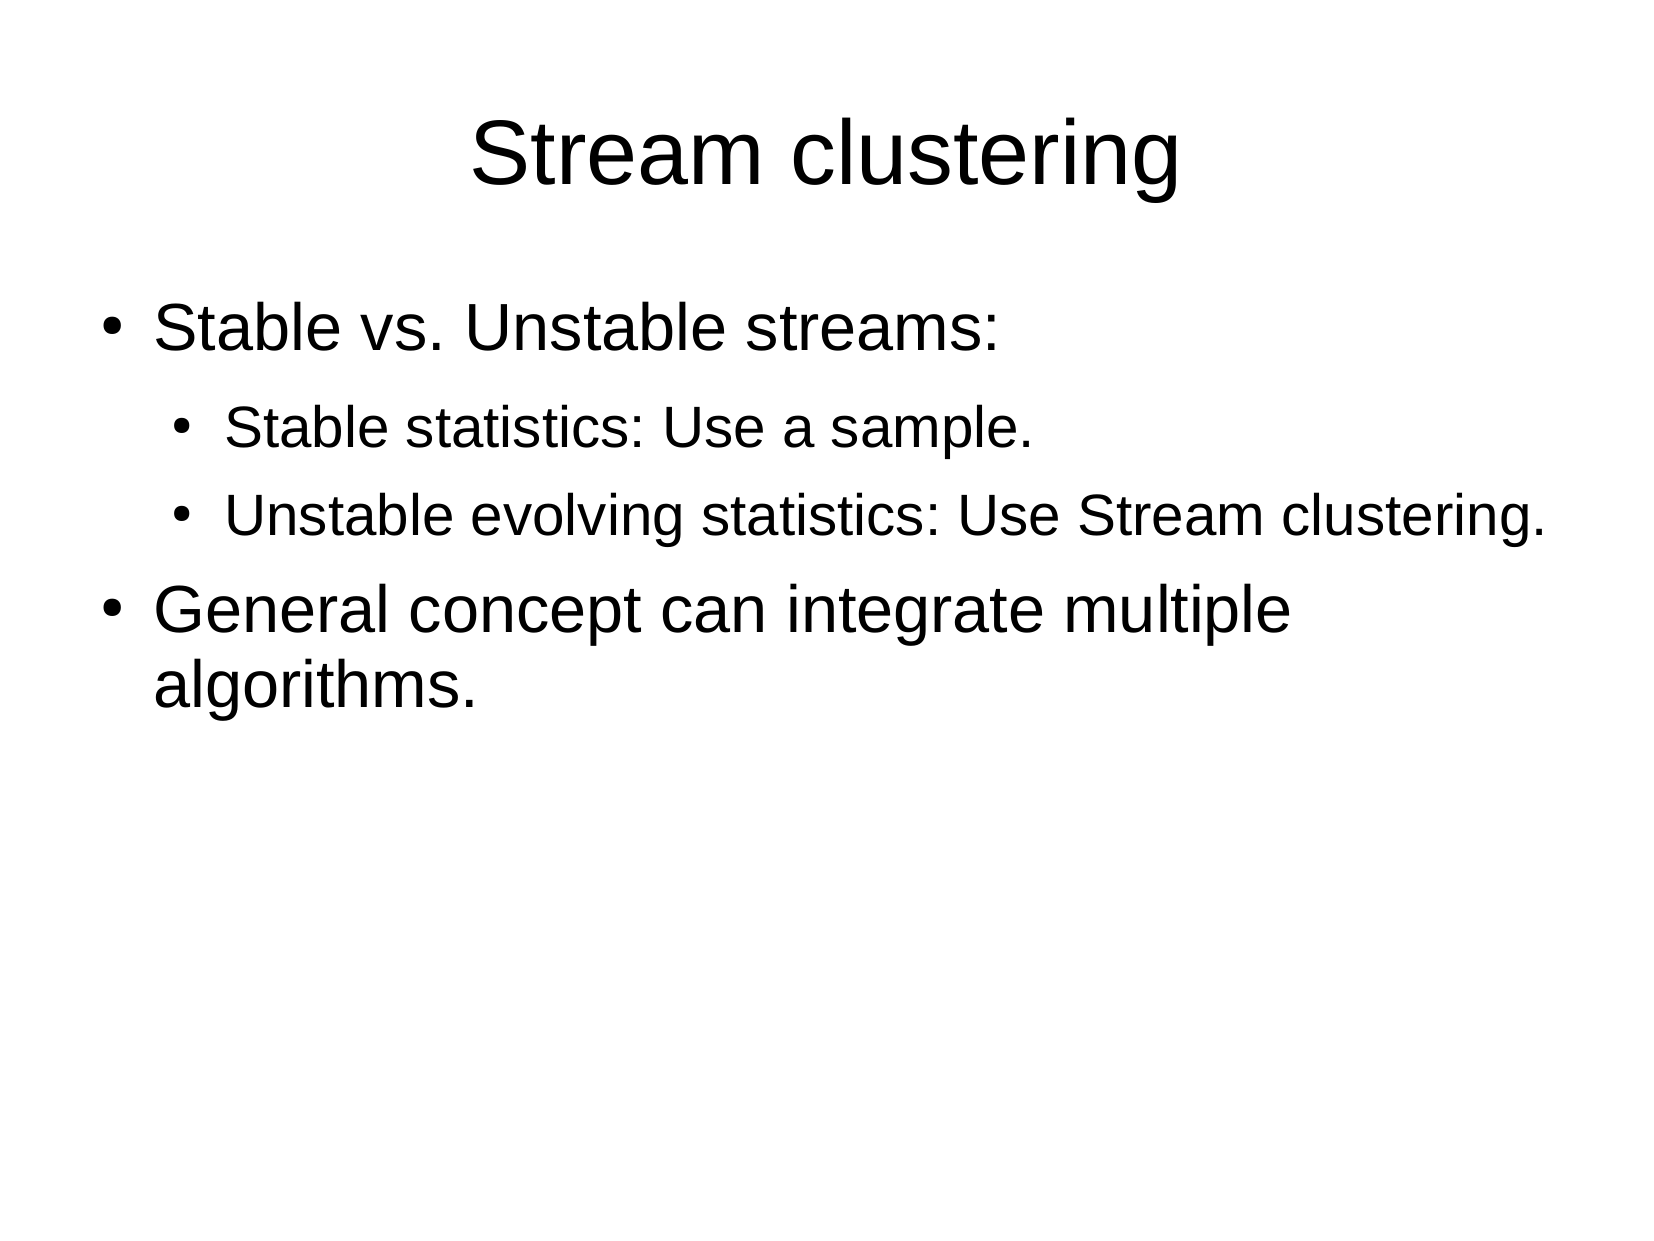

# Stream clustering
Stable vs. Unstable streams:
Stable statistics: Use a sample.
Unstable evolving statistics: Use Stream clustering.
General concept can integrate multiple algorithms.